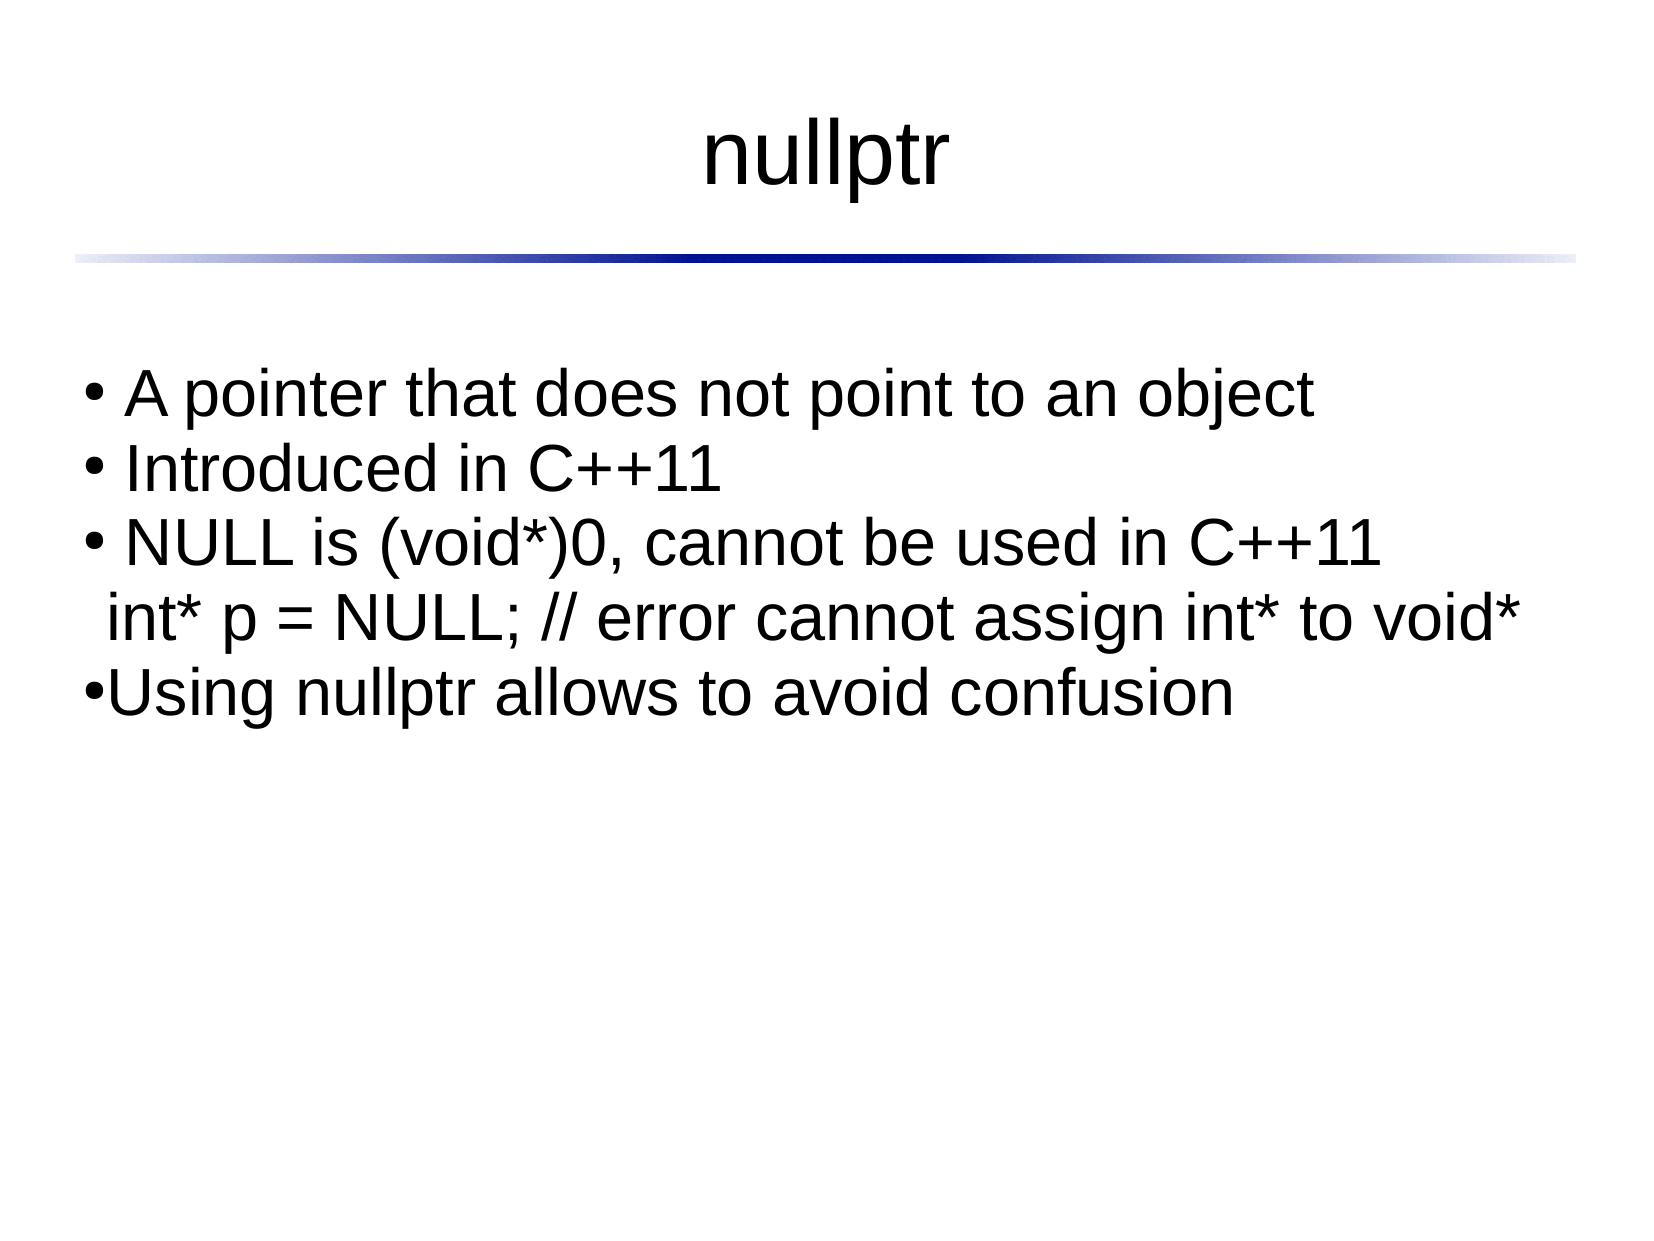

# nullptr
 A pointer that does not point to an object
 Introduced in C++11
 NULL is (void*)0, cannot be used in C++11
int* p = NULL; // error cannot assign int* to void*
Using nullptr allows to avoid confusion